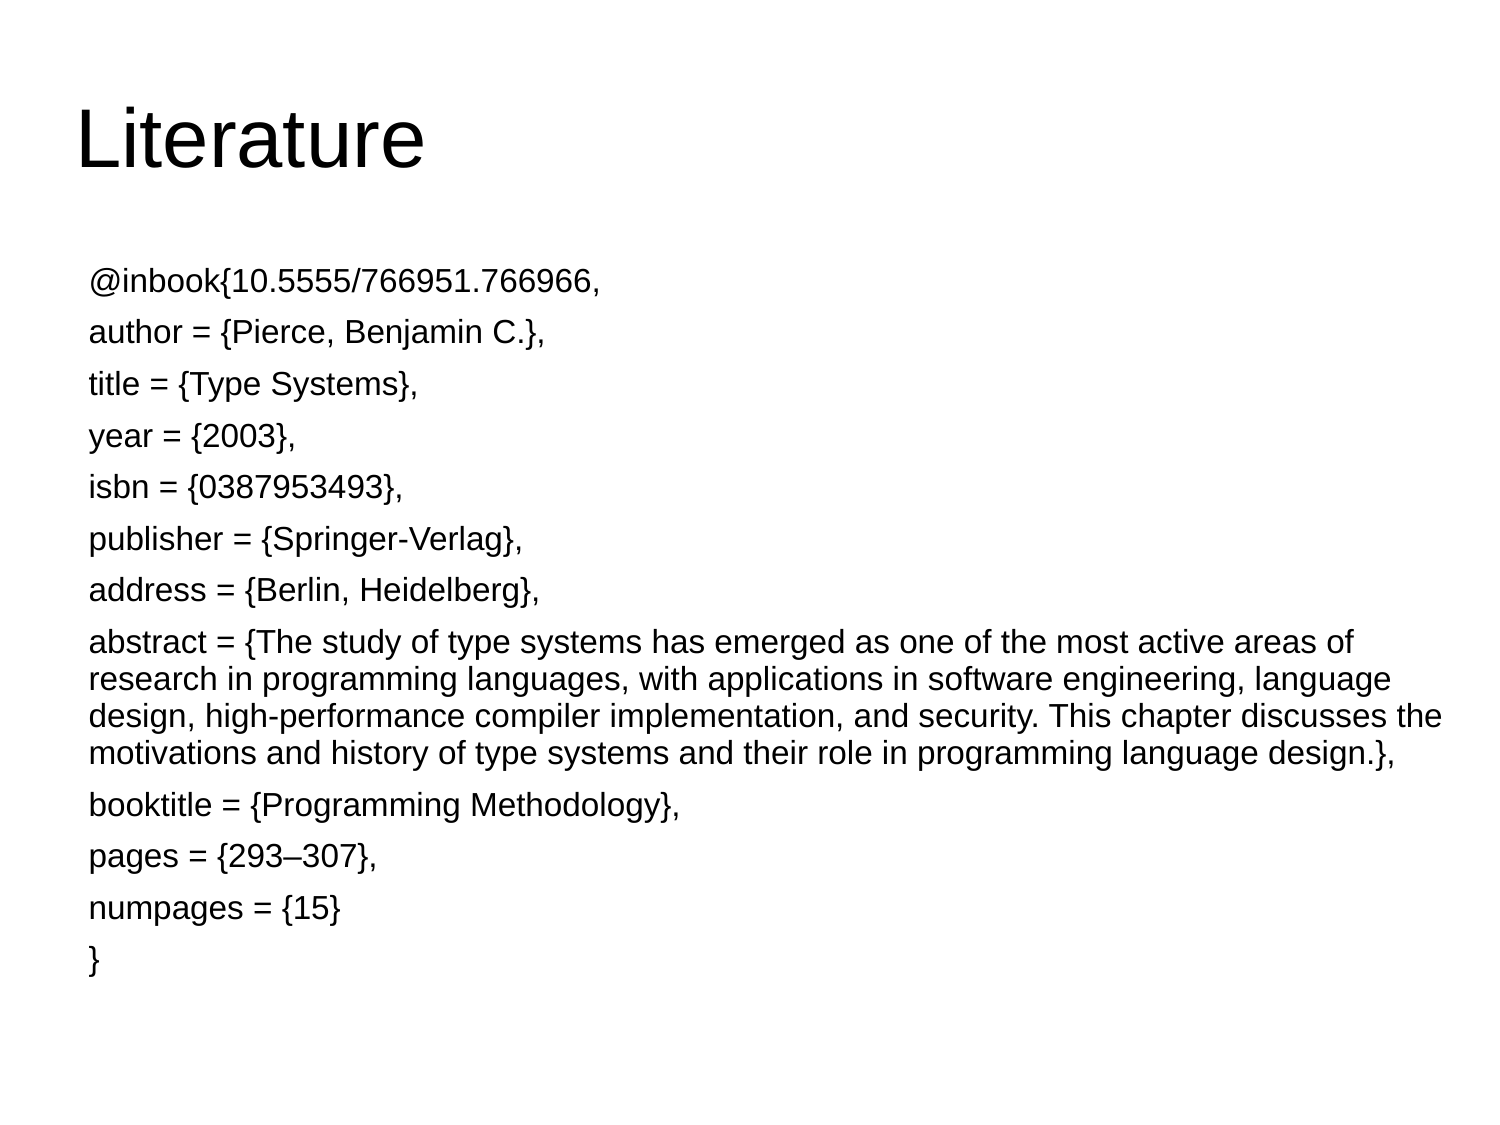

# Literature
@inbook{10.5555/766951.766966,
author = {Pierce, Benjamin C.},
title = {Type Systems},
year = {2003},
isbn = {0387953493},
publisher = {Springer-Verlag},
address = {Berlin, Heidelberg},
abstract = {The study of type systems has emerged as one of the most active areas of research in programming languages, with applications in software engineering, language design, high-performance compiler implementation, and security. This chapter discusses the motivations and history of type systems and their role in programming language design.},
booktitle = {Programming Methodology},
pages = {293–307},
numpages = {15}
}